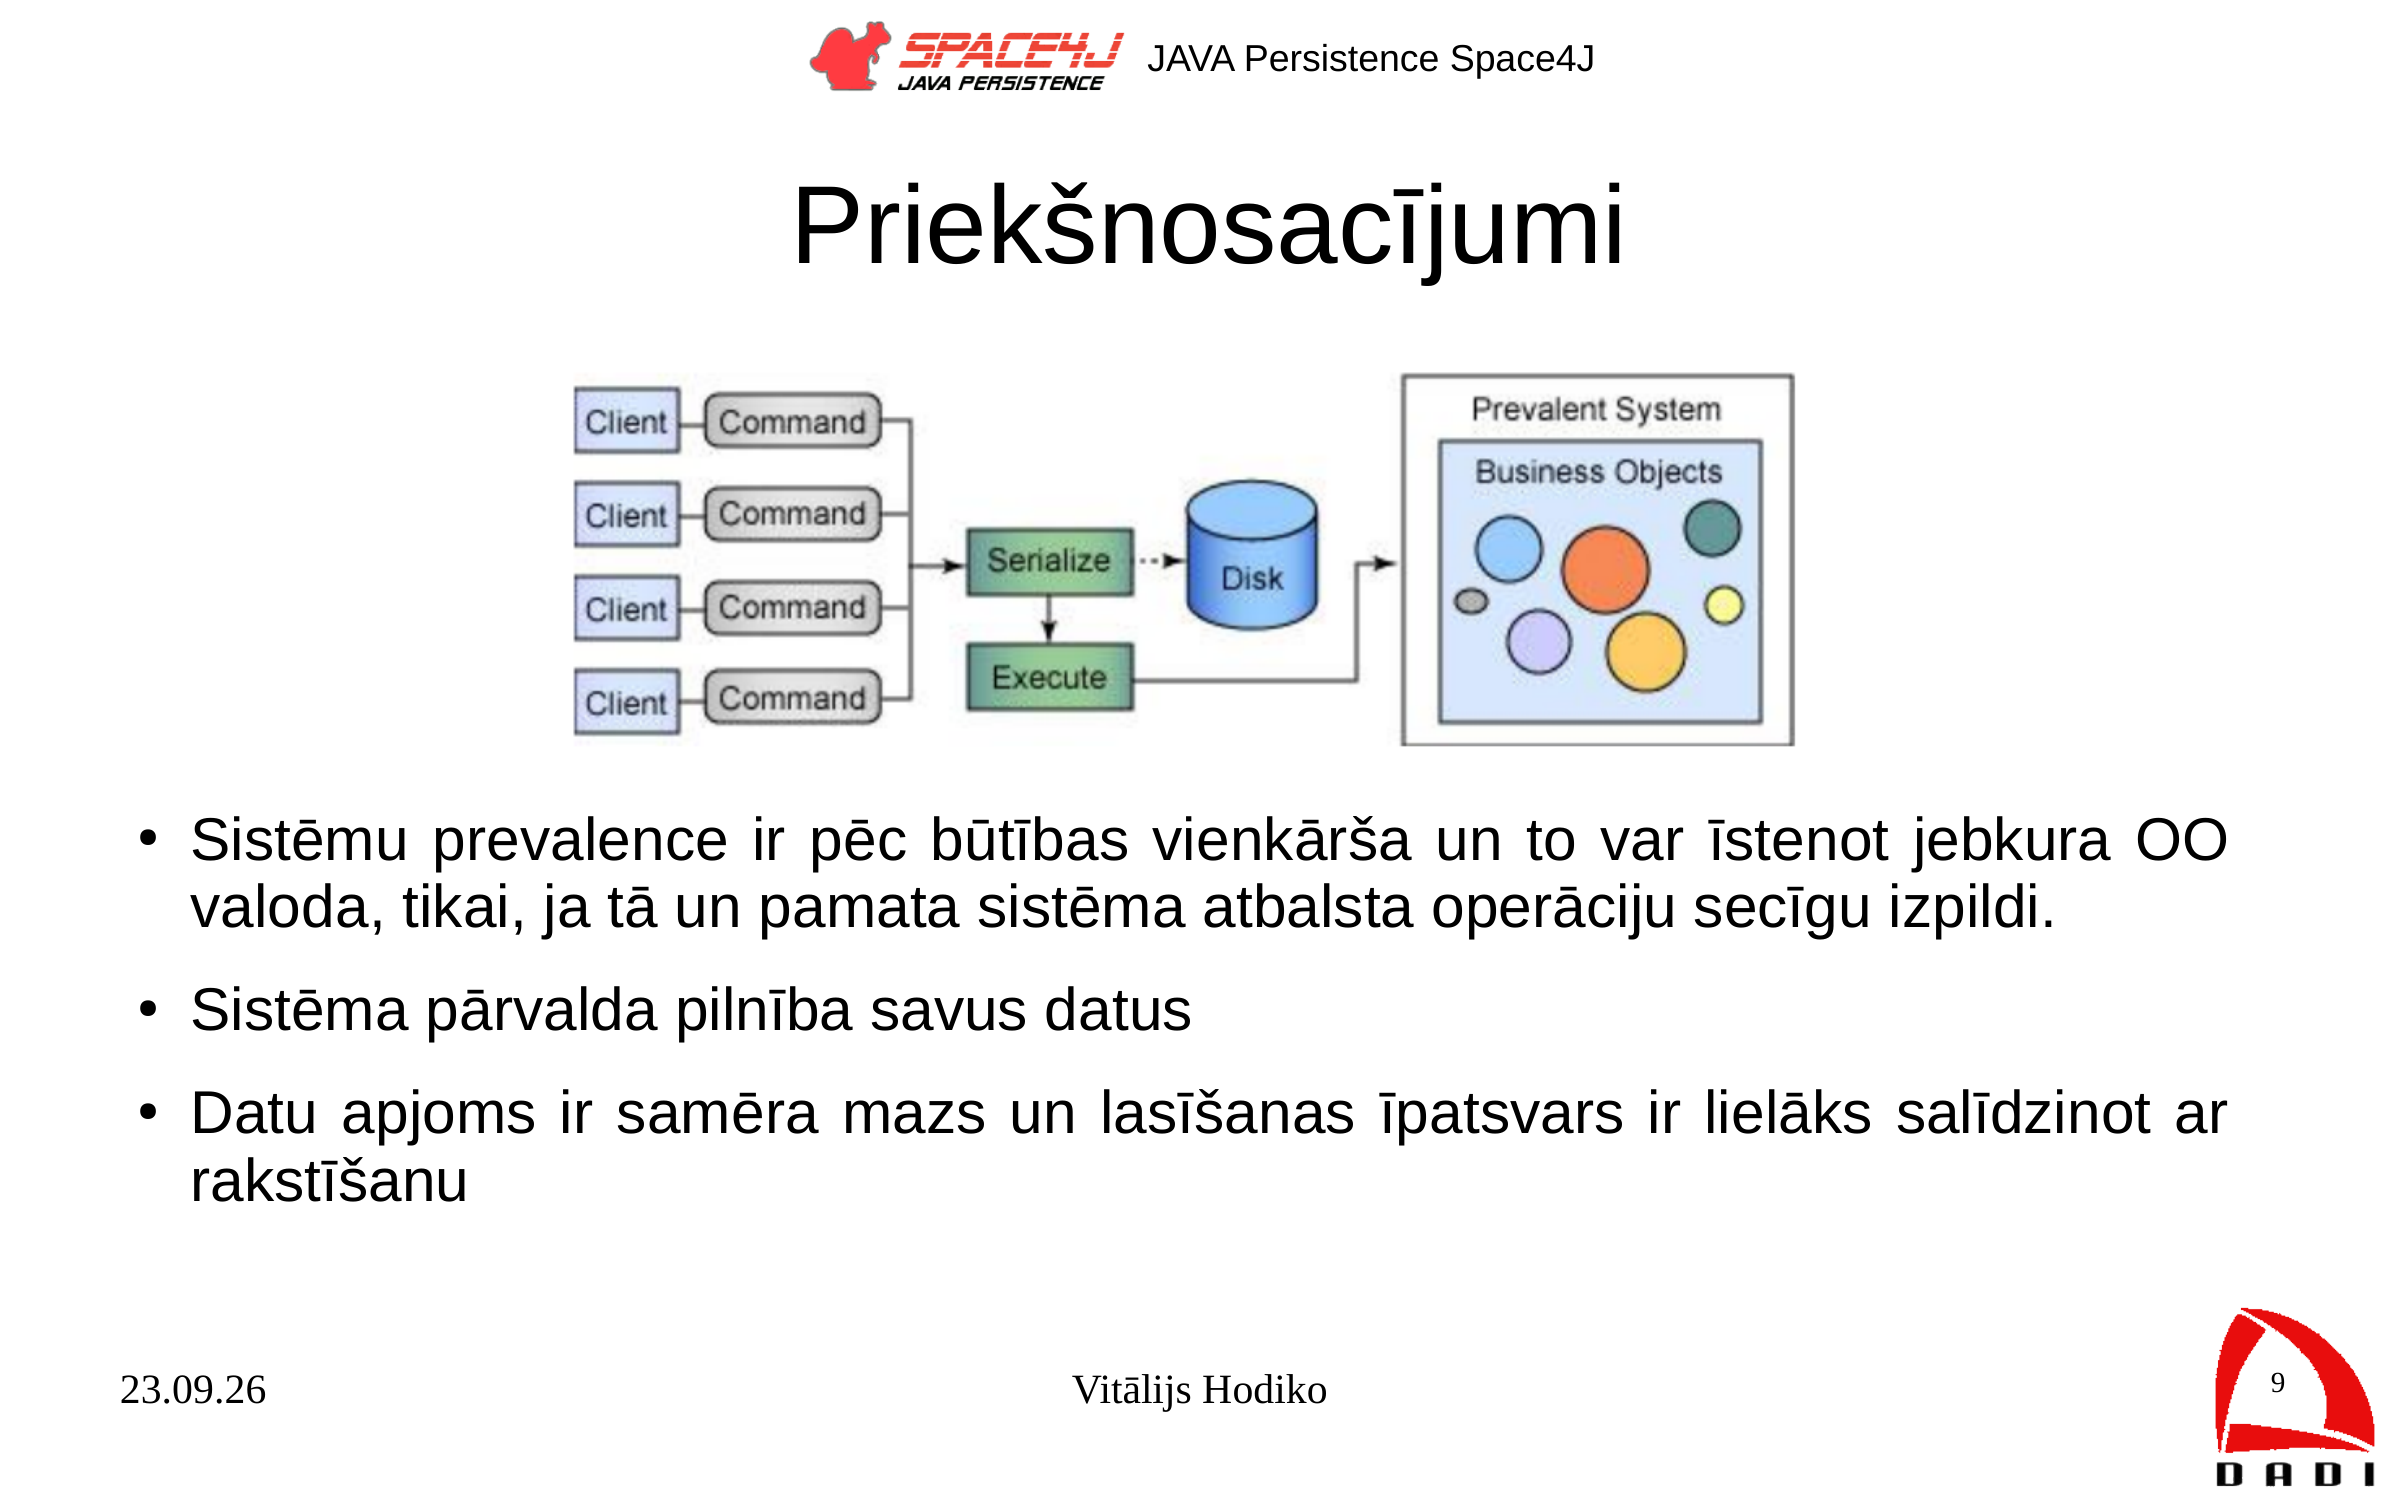

# Priekšnosacījumi
Sistēmu prevalence ir pēc būtības vienkārša un to var īstenot jebkura OO valoda, tikai, ja tā un pamata sistēma atbalsta operāciju secīgu izpildi.
Sistēma pārvalda pilnība savus datus
Datu apjoms ir samēra mazs un lasīšanas īpatsvars ir lielāks salīdzinot ar rakstīšanu
Vitālijs Hodiko
9